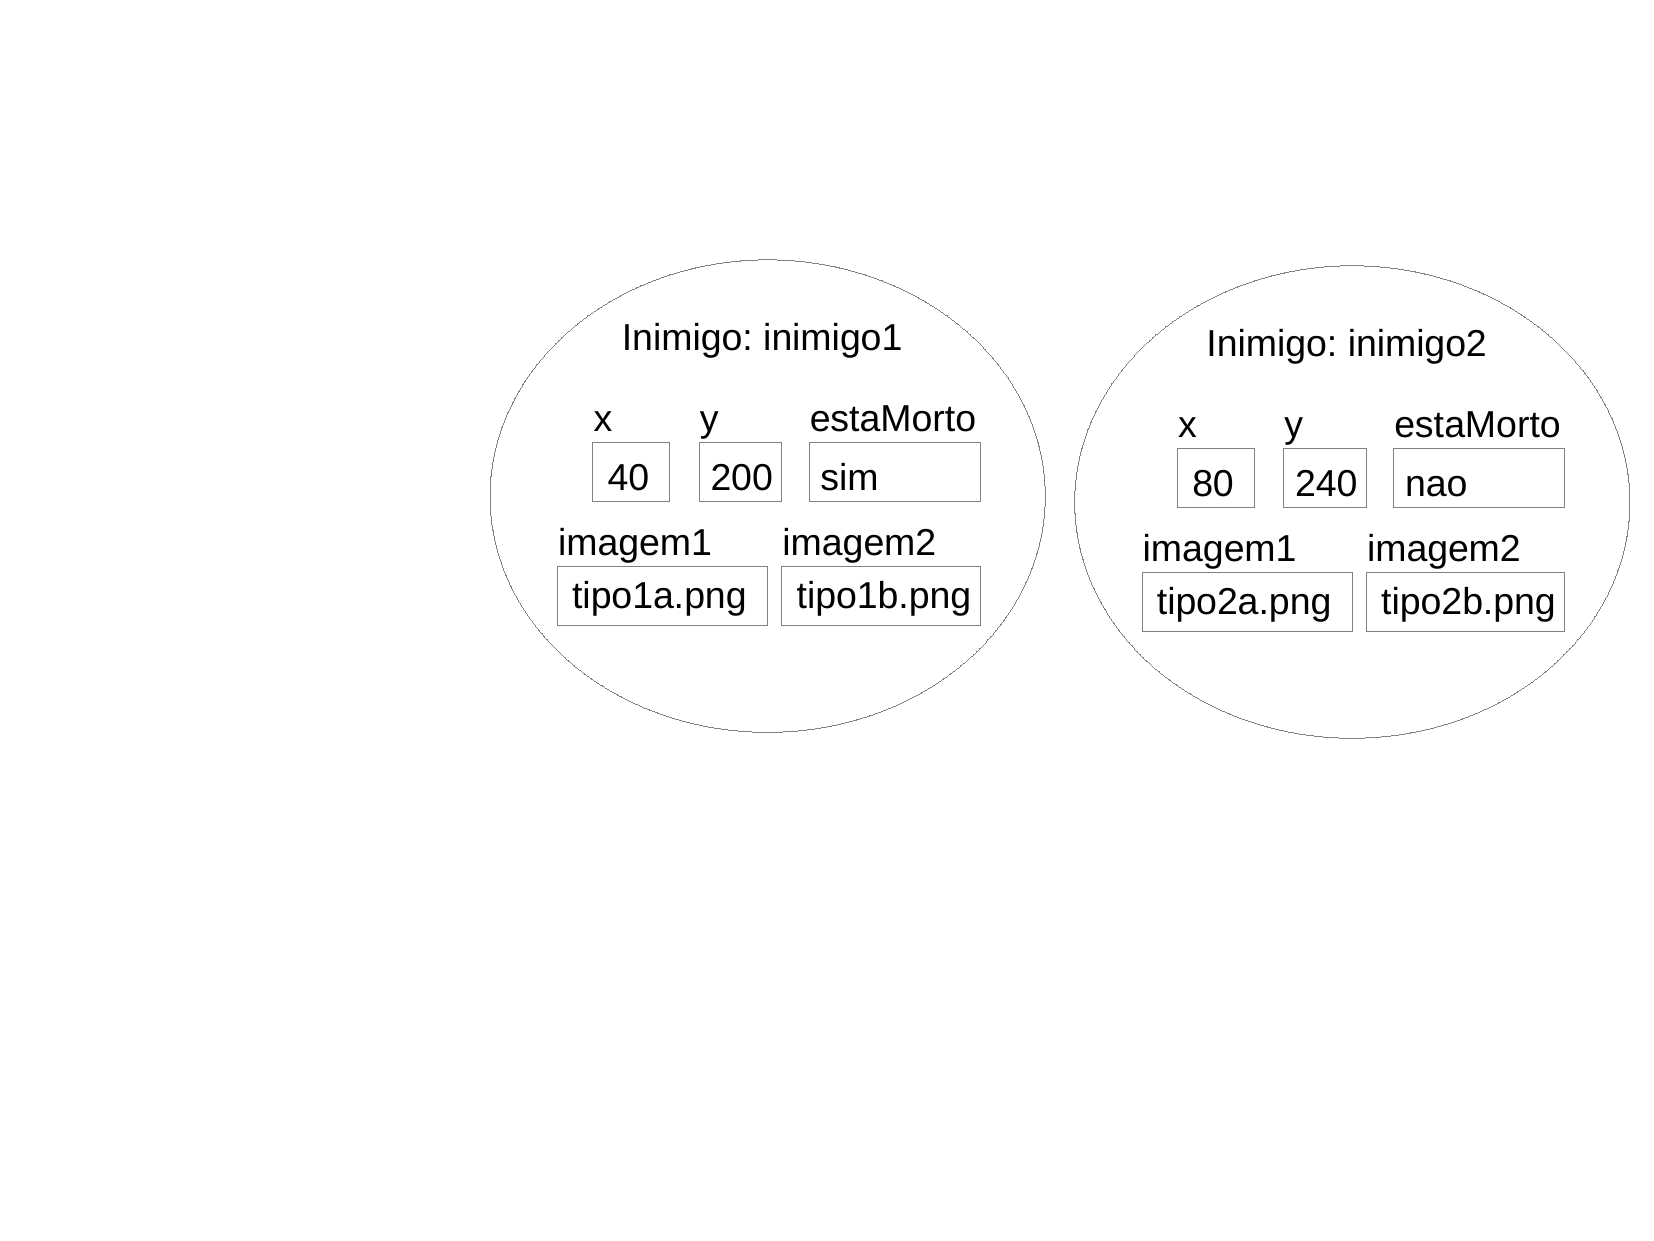

Inimigo: inimigo1
Inimigo: inimigo2
x
y
estaMorto
x
y
estaMorto
40
200
sim
80
240
nao
imagem1
imagem2
imagem1
imagem2
tipo1a.png
tipo1b.png
tipo2a.png
tipo2b.png